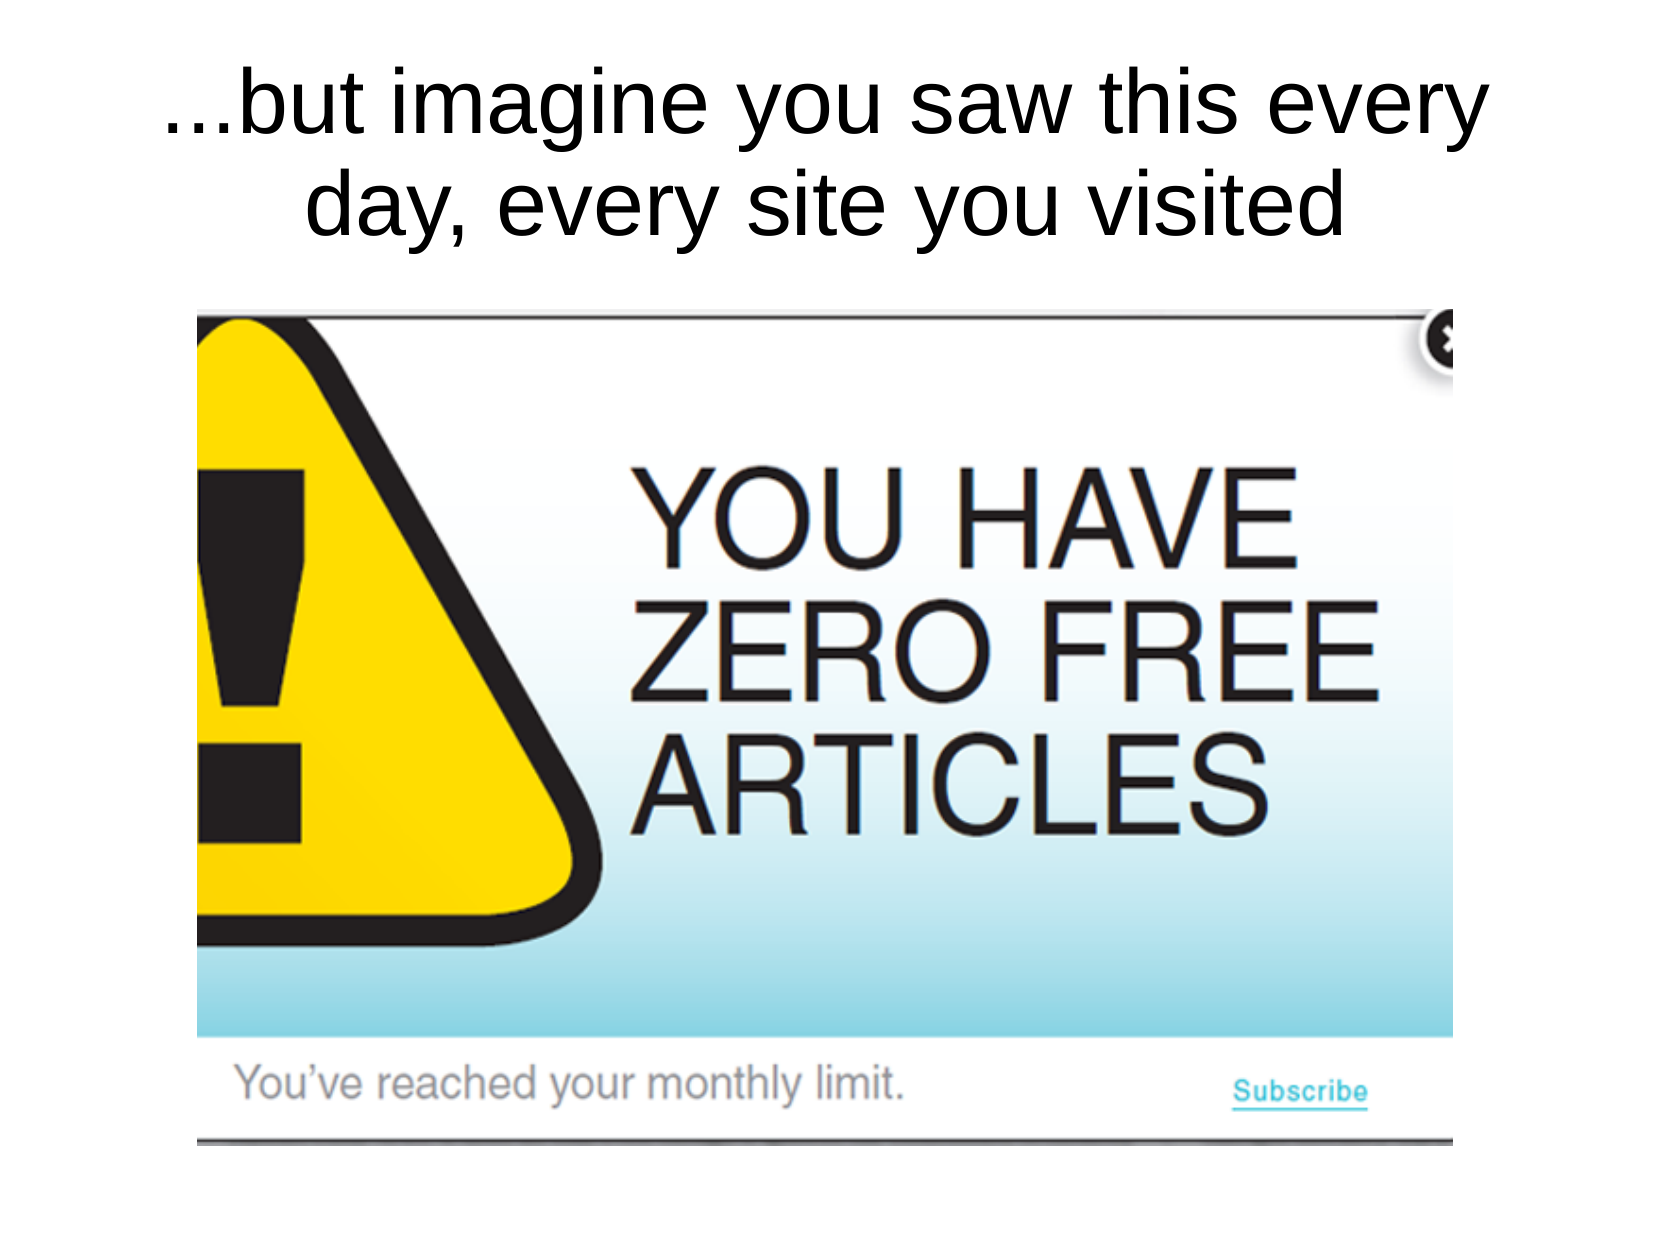

# ...but imagine you saw this every day, every site you visited